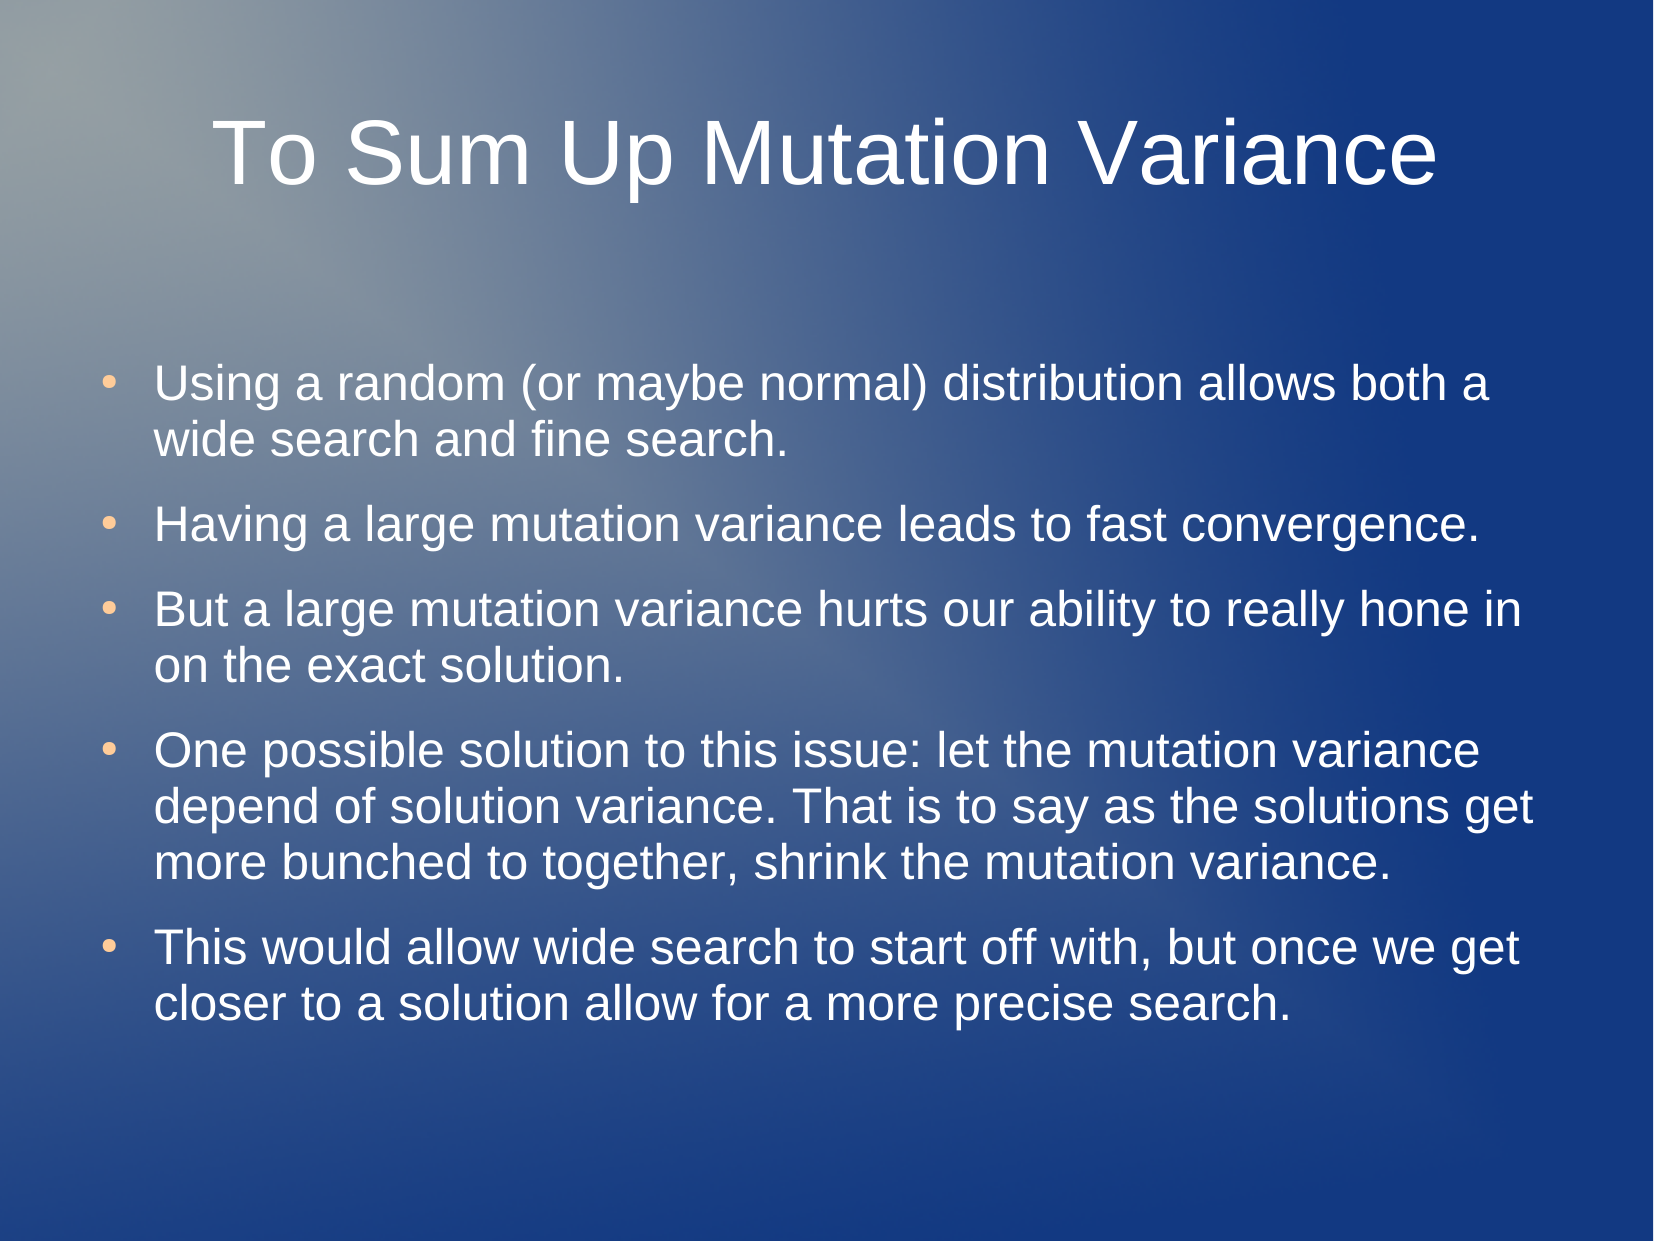

# To Sum Up Mutation Variance
Using a random (or maybe normal) distribution allows both a wide search and fine search.
Having a large mutation variance leads to fast convergence.
But a large mutation variance hurts our ability to really hone in on the exact solution.
One possible solution to this issue: let the mutation variance depend of solution variance. That is to say as the solutions get more bunched to together, shrink the mutation variance.
This would allow wide search to start off with, but once we get closer to a solution allow for a more precise search.